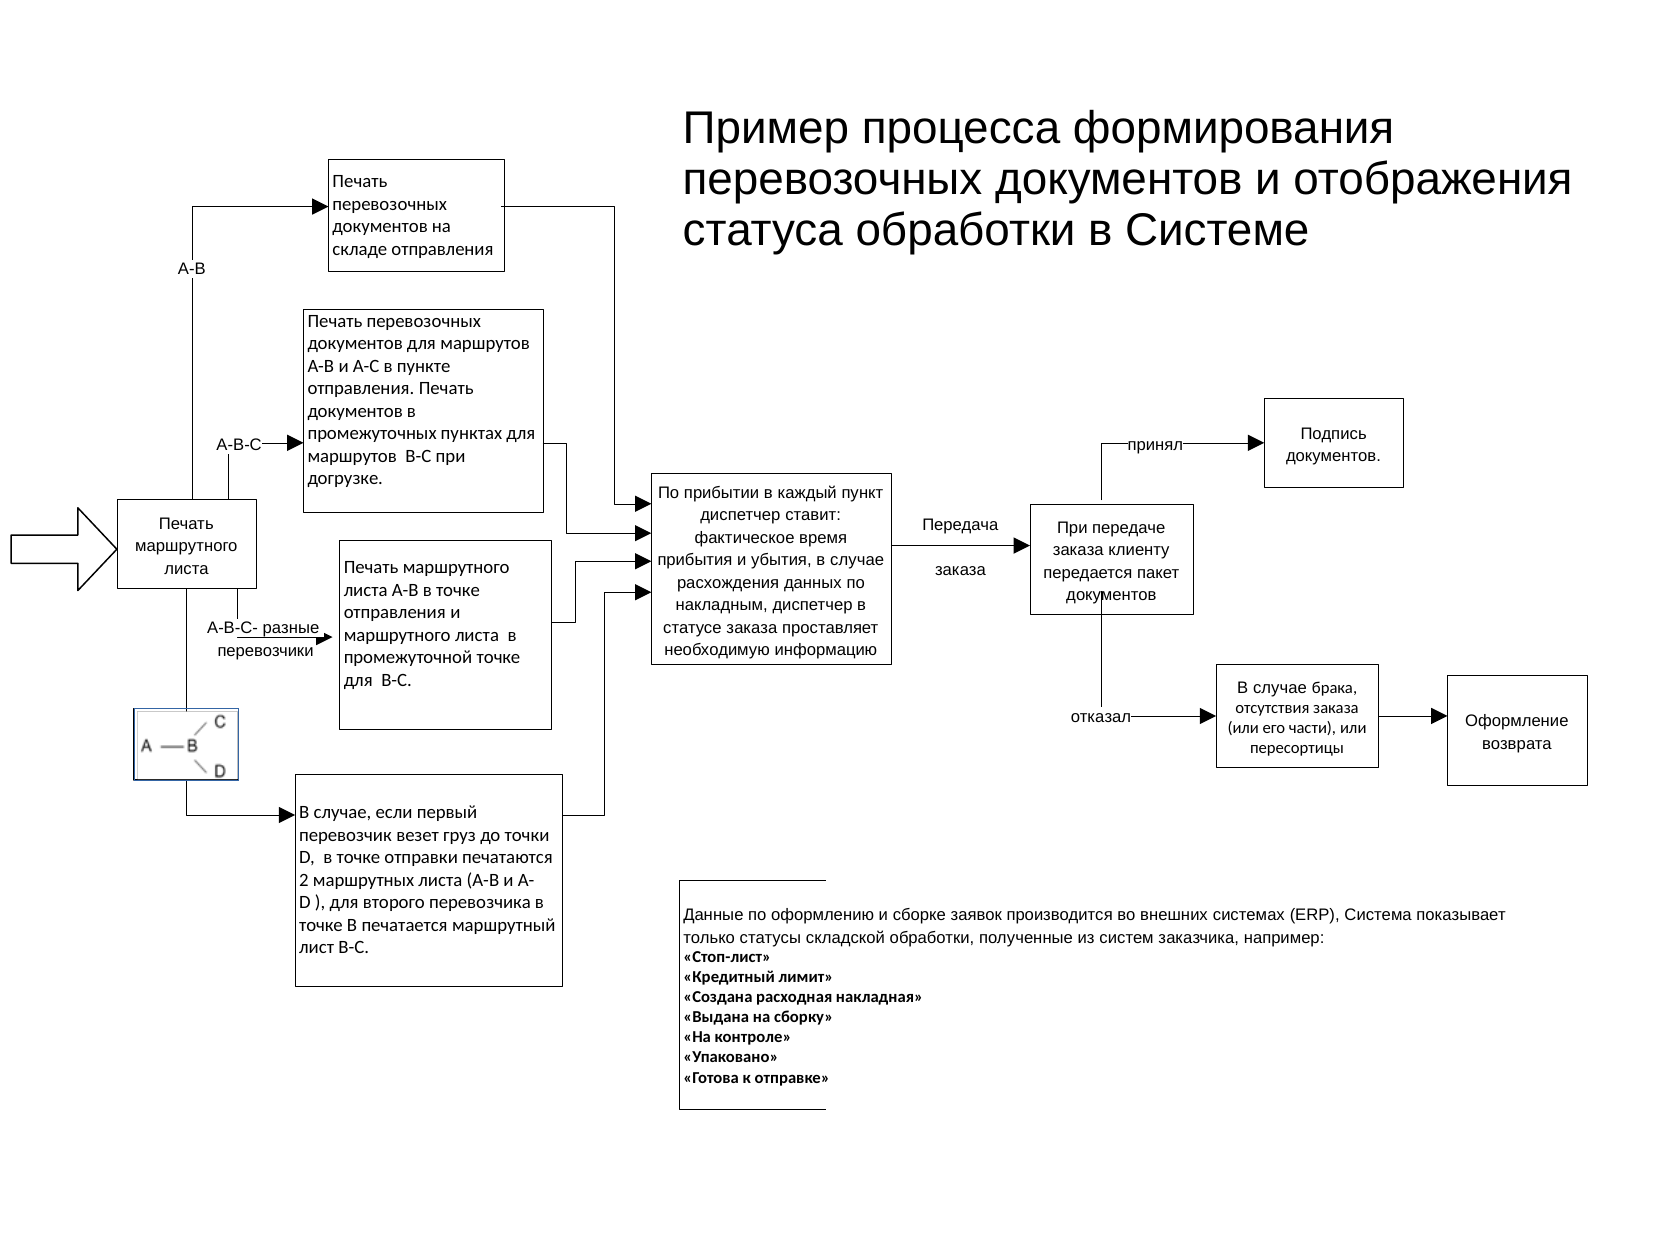

Пример процесса формирования перевозочных документов и отображения статуса обработки в Системе
Печать перевозочных документов на складе отправления
A-B
Печать перевозочных документов для маршрутов А-В и А-С в пункте отправления. Печать документов в промежуточных пунктах для маршрутов В-С при догрузке.
Подпись документов.
принял
А-В-С
По прибытии в каждый пункт диспетчер ставит: фактическое время прибытия и убытия, в случае расхождения данных по накладным, диспетчер в статусе заказа проставляет необходимую информацию
При передаче заказа клиенту передается пакет документов
Печать маршрутного листа
Передача
заказа
Печать маршрутного листа А-В в точке отправления и маршрутного листа в промежуточной точке для В-С.
А-В-С- разные
перевозчики
отказал
Оформление возврата
В случае брака, отсутствия заказа (или его части), или пересортицы
В случае, если первый перевозчик везет груз до точки D, в точке отправки печатаются 2 маршрутных листа (А-В и А-D ), для второго перевозчика в точке В печатается маршрутный лист B-C.
Данные по оформлению и сборке заявок производится во внешних системах (ERP), Система показывает только статусы складской обработки, полученные из систем заказчика, например:
«Стоп-лист»
«Кредитный лимит»
«Создана расходная накладная»
«Выдана на сборку»
«На контроле»
«Упаковано»
«Готова к отправке»